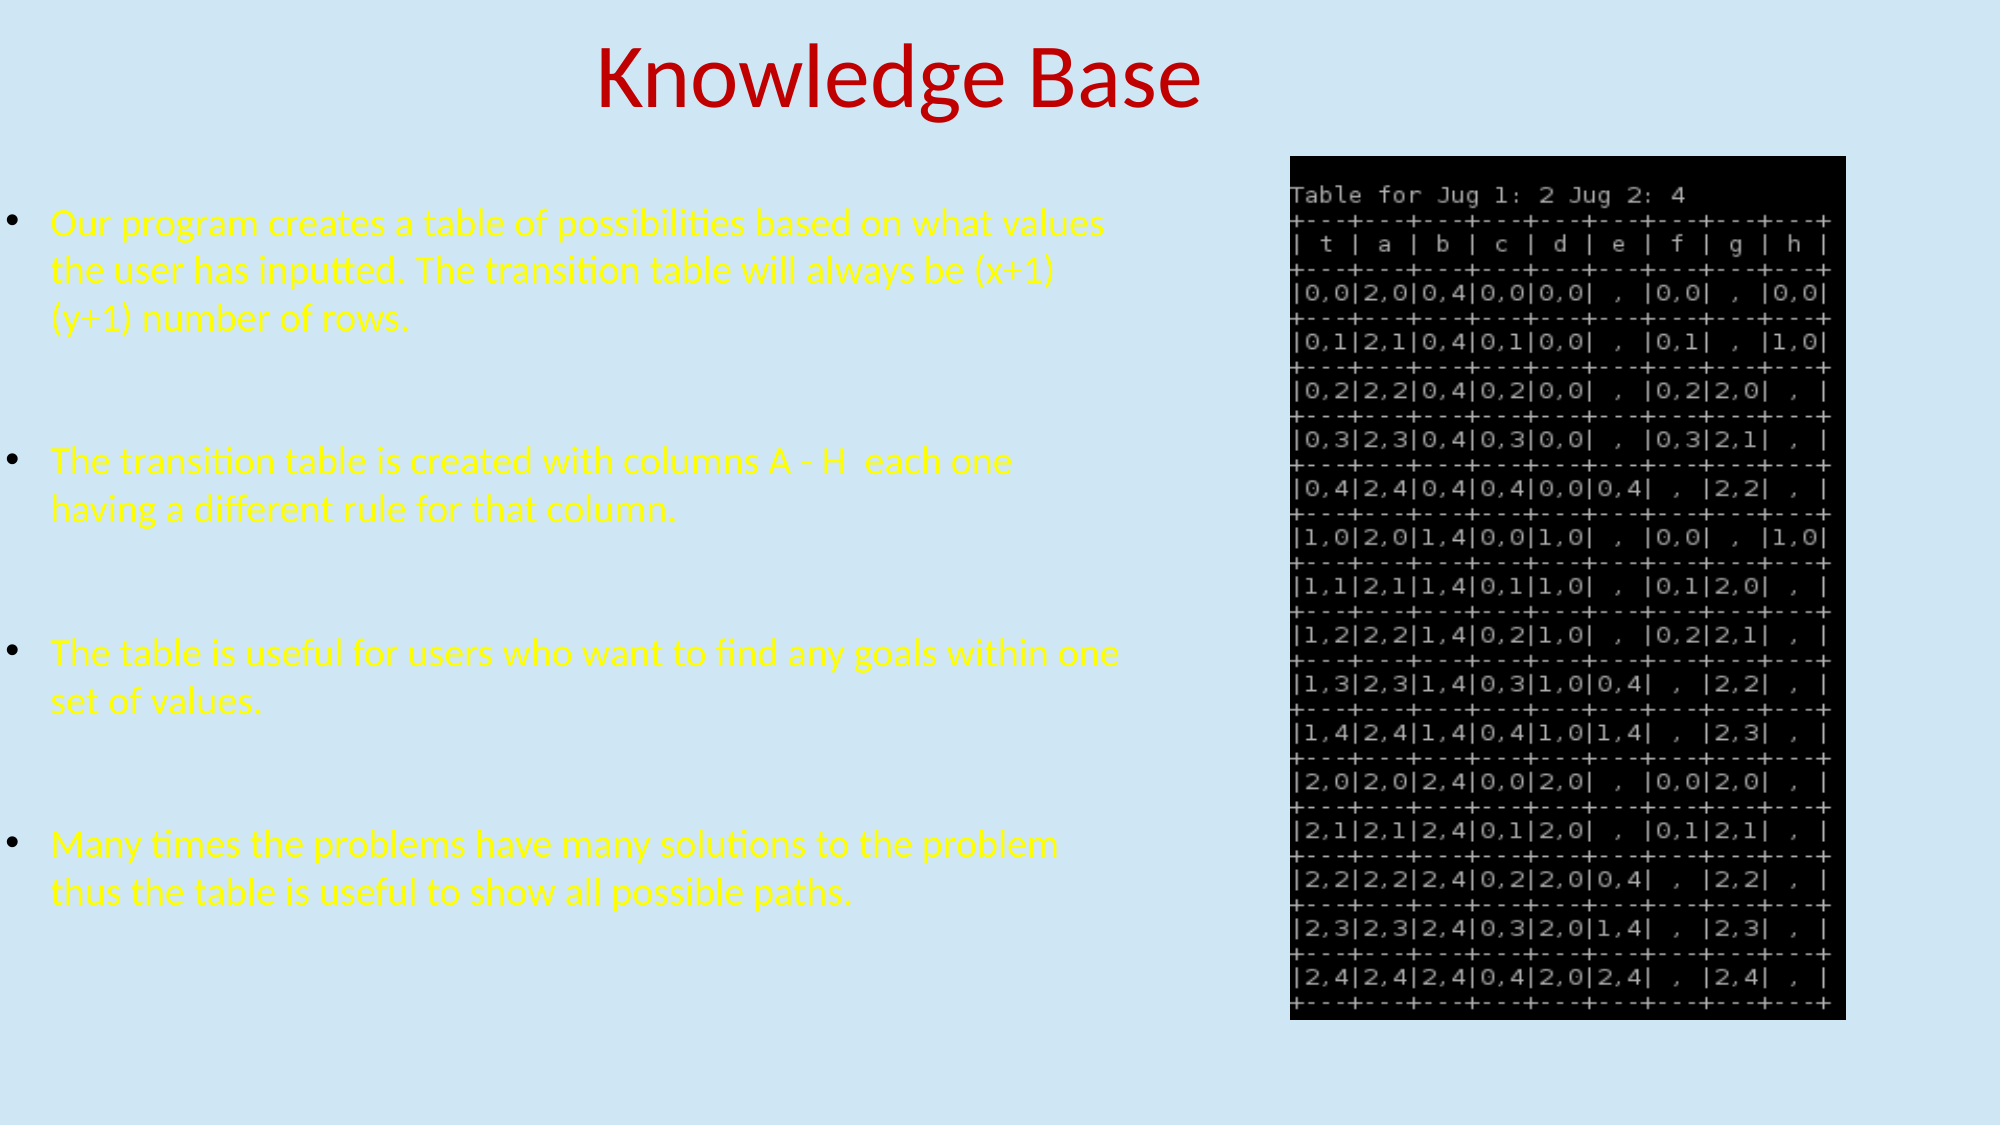

# Knowledge Base
Our program creates a table of possibilities based on what values the user has inputted. The transition table will always be (x+1) (y+1) number of rows.
The transition table is created with columns A - H each one having a different rule for that column.
The table is useful for users who want to find any goals within one set of values.
Many times the problems have many solutions to the problem thus the table is useful to show all possible paths.